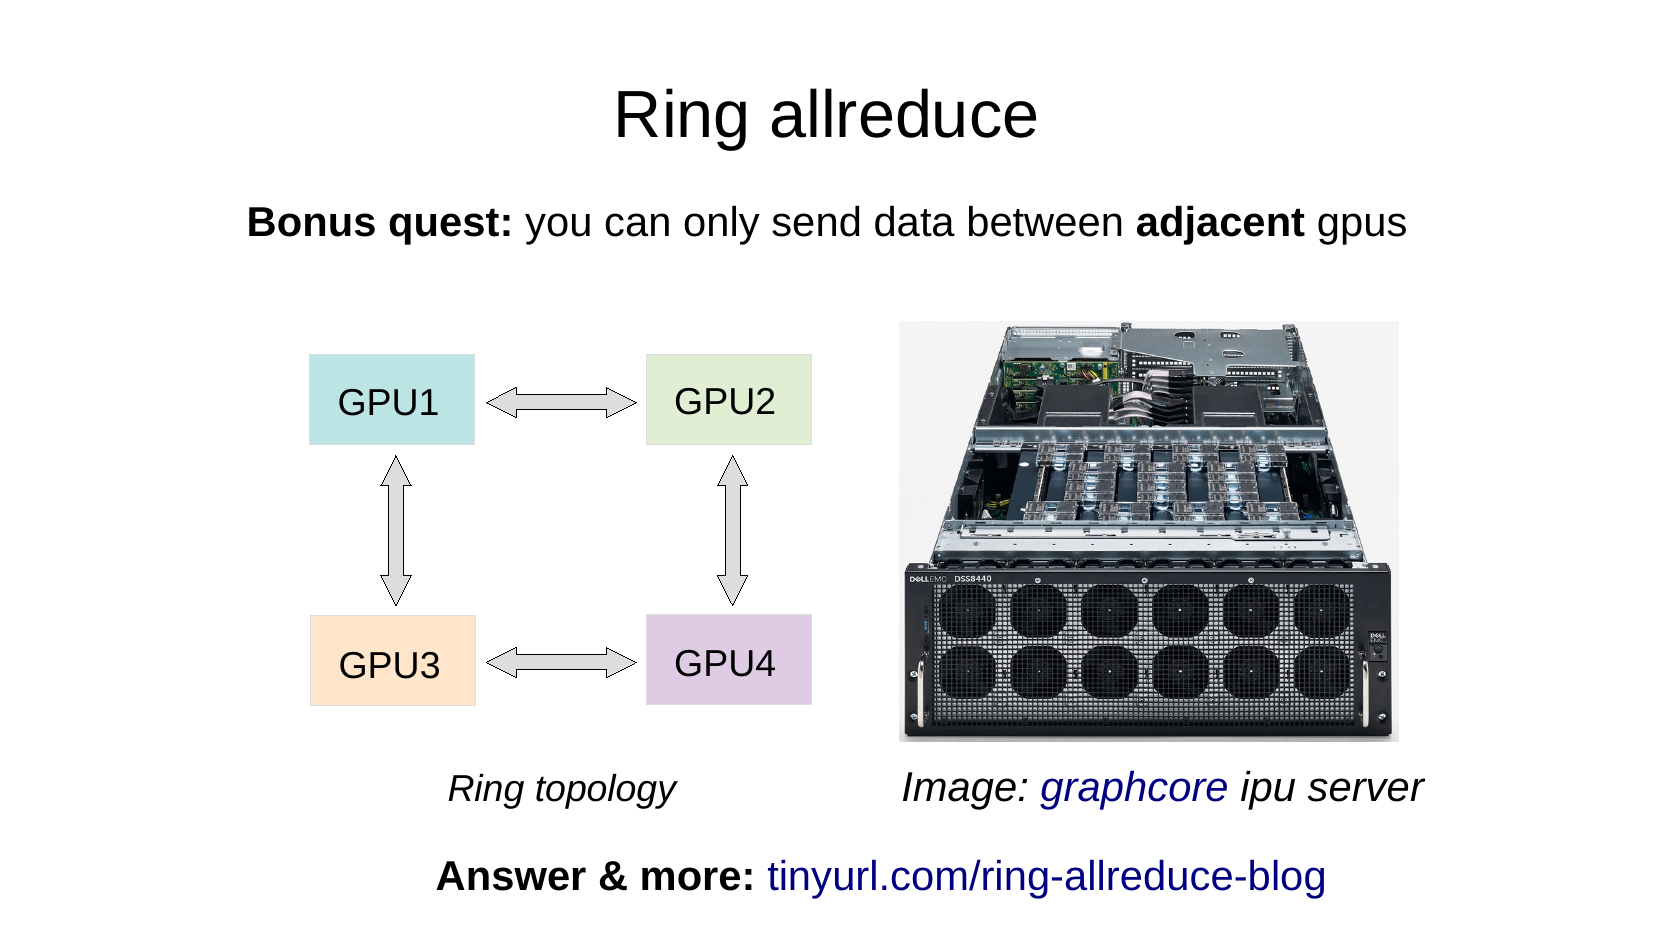

# Ring allreduce
Bonus quest: you can only send data between adjacent gpus
GPU2
GPU1
GPU4
GPU3
Image: graphcore ipu server
Ring topology
Answer & more: tinyurl.com/ring-allreduce-blog